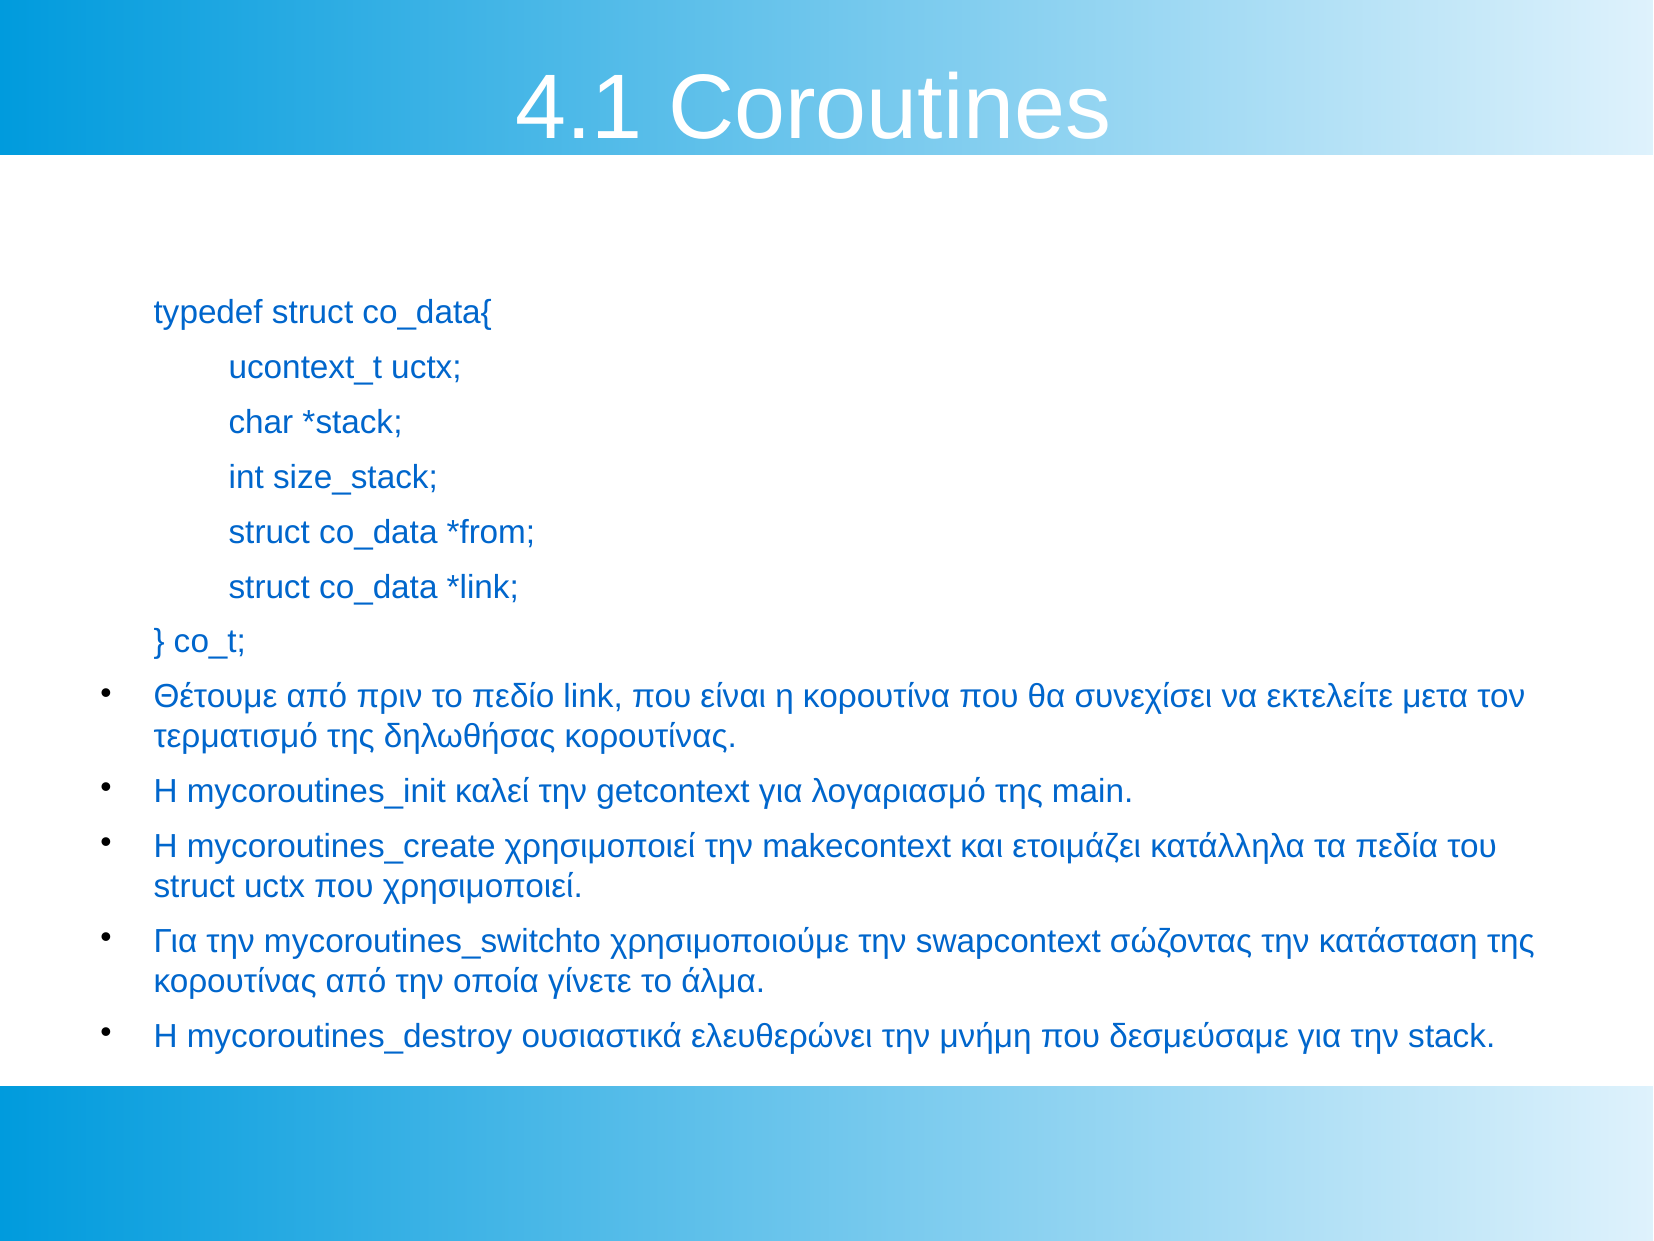

4.1 Coroutines
typedef struct co_data{
	ucontext_t uctx;
	char *stack;
	int size_stack;
	struct co_data *from;
	struct co_data *link;
} co_t;
Θέτουμε από πριν το πεδίο link, που είναι η κορουτίνα που θα συνεχίσει να εκτελείτε μετα τον τερματισμό της δηλωθήσας κορουτίνας.
Η mycoroutines_init καλεί την getcontext για λογαριασμό της main.
H mycoroutines_create χρησιμοποιεί την makecontext και ετοιμάζει κατάλληλα τα πεδία του struct uctx που χρησιμοποιεί.
Για την mycoroutines_switchto χρησιμοποιούμε την swapcontext σώζοντας την κατάσταση της κορουτίνας από την οποία γίνετε το άλμα.
Η mycoroutines_destroy ουσιαστικά ελευθερώνει την μνήμη που δεσμεύσαμε για την stack.